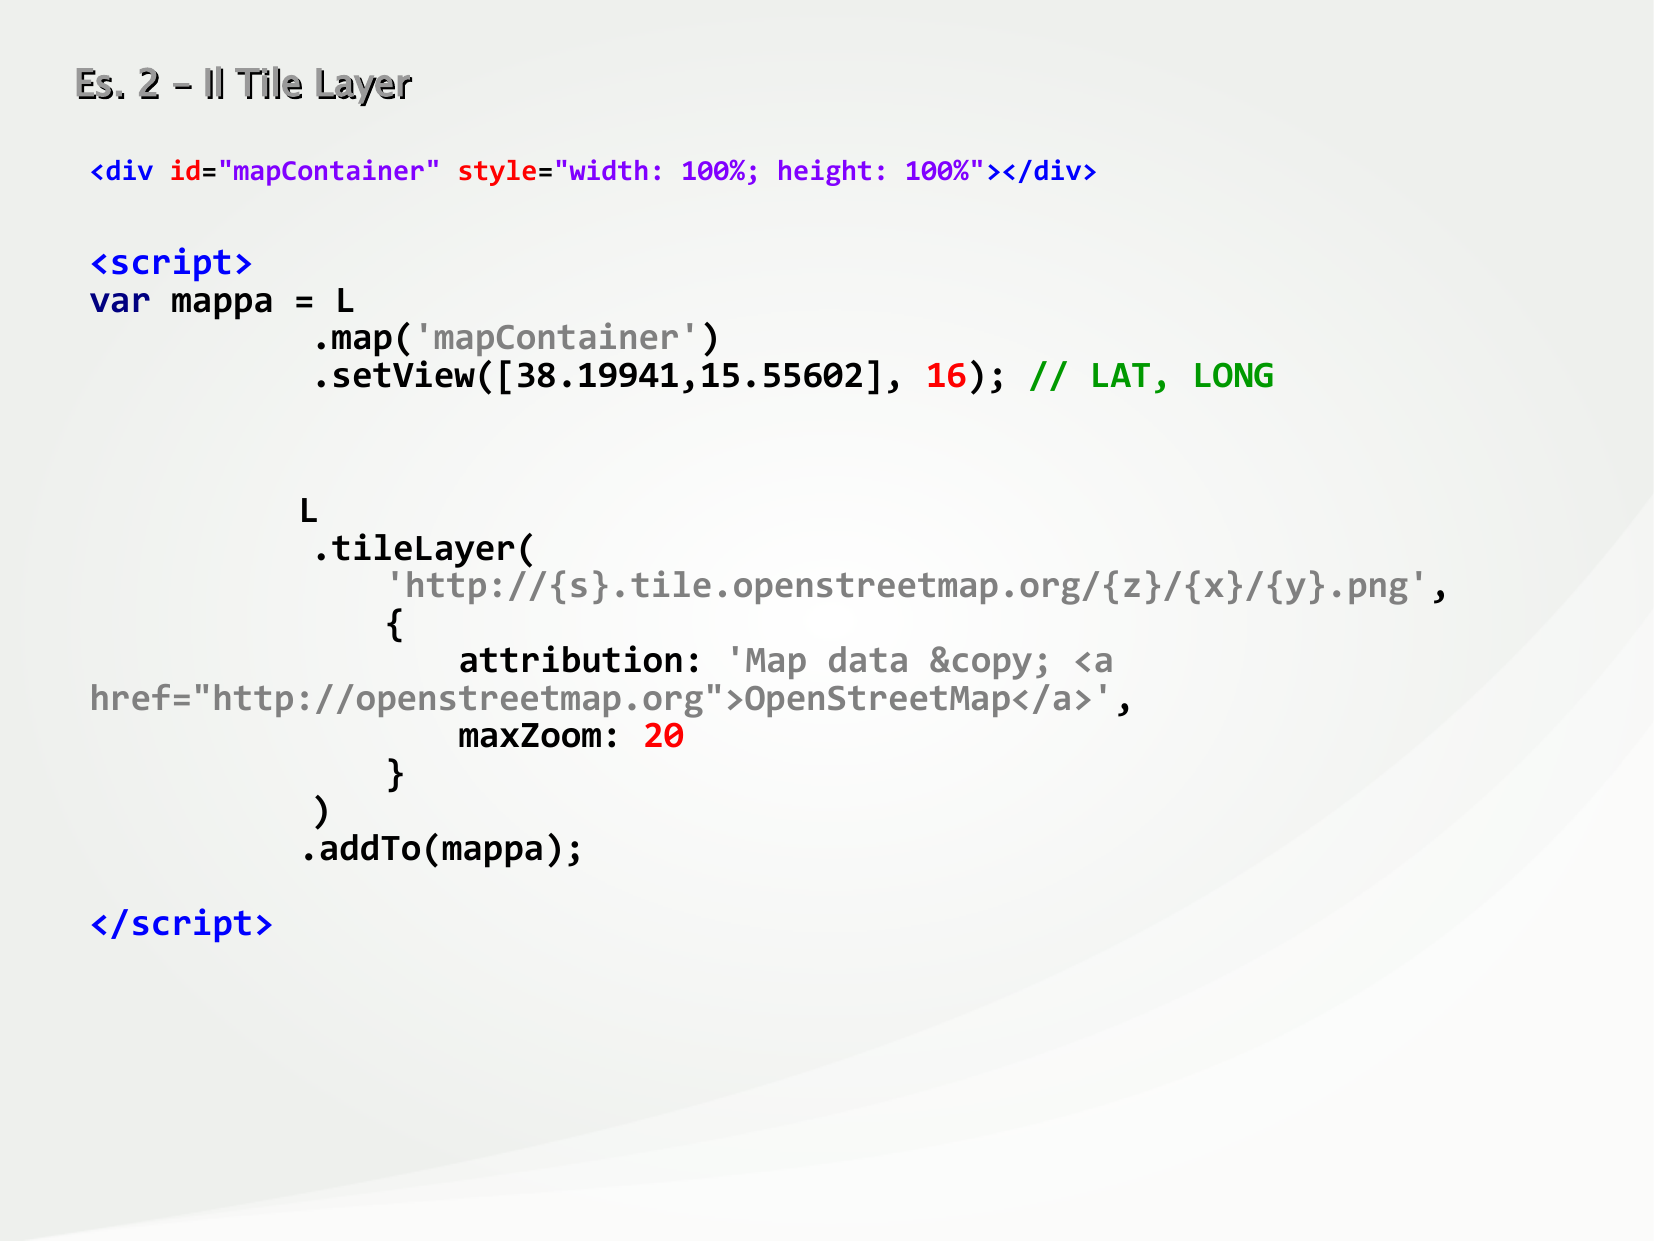

Es. 2 – Il Tile Layer
<div id="mapContainer" style="width: 100%; height: 100%"></div>
<script>
var mappa = L
			.map('mapContainer')
 			.setView([38.19941,15.55602], 16); // LAT, LONG
		 L
			.tileLayer(
				'http://{s}.tile.openstreetmap.org/{z}/{x}/{y}.png',
 			{
					attribution: 'Map data &copy; <a 		href="http://openstreetmap.org">OpenStreetMap</a>',
					maxZoom: 20
				}
 			)
 		 .addTo(mappa);
</script>